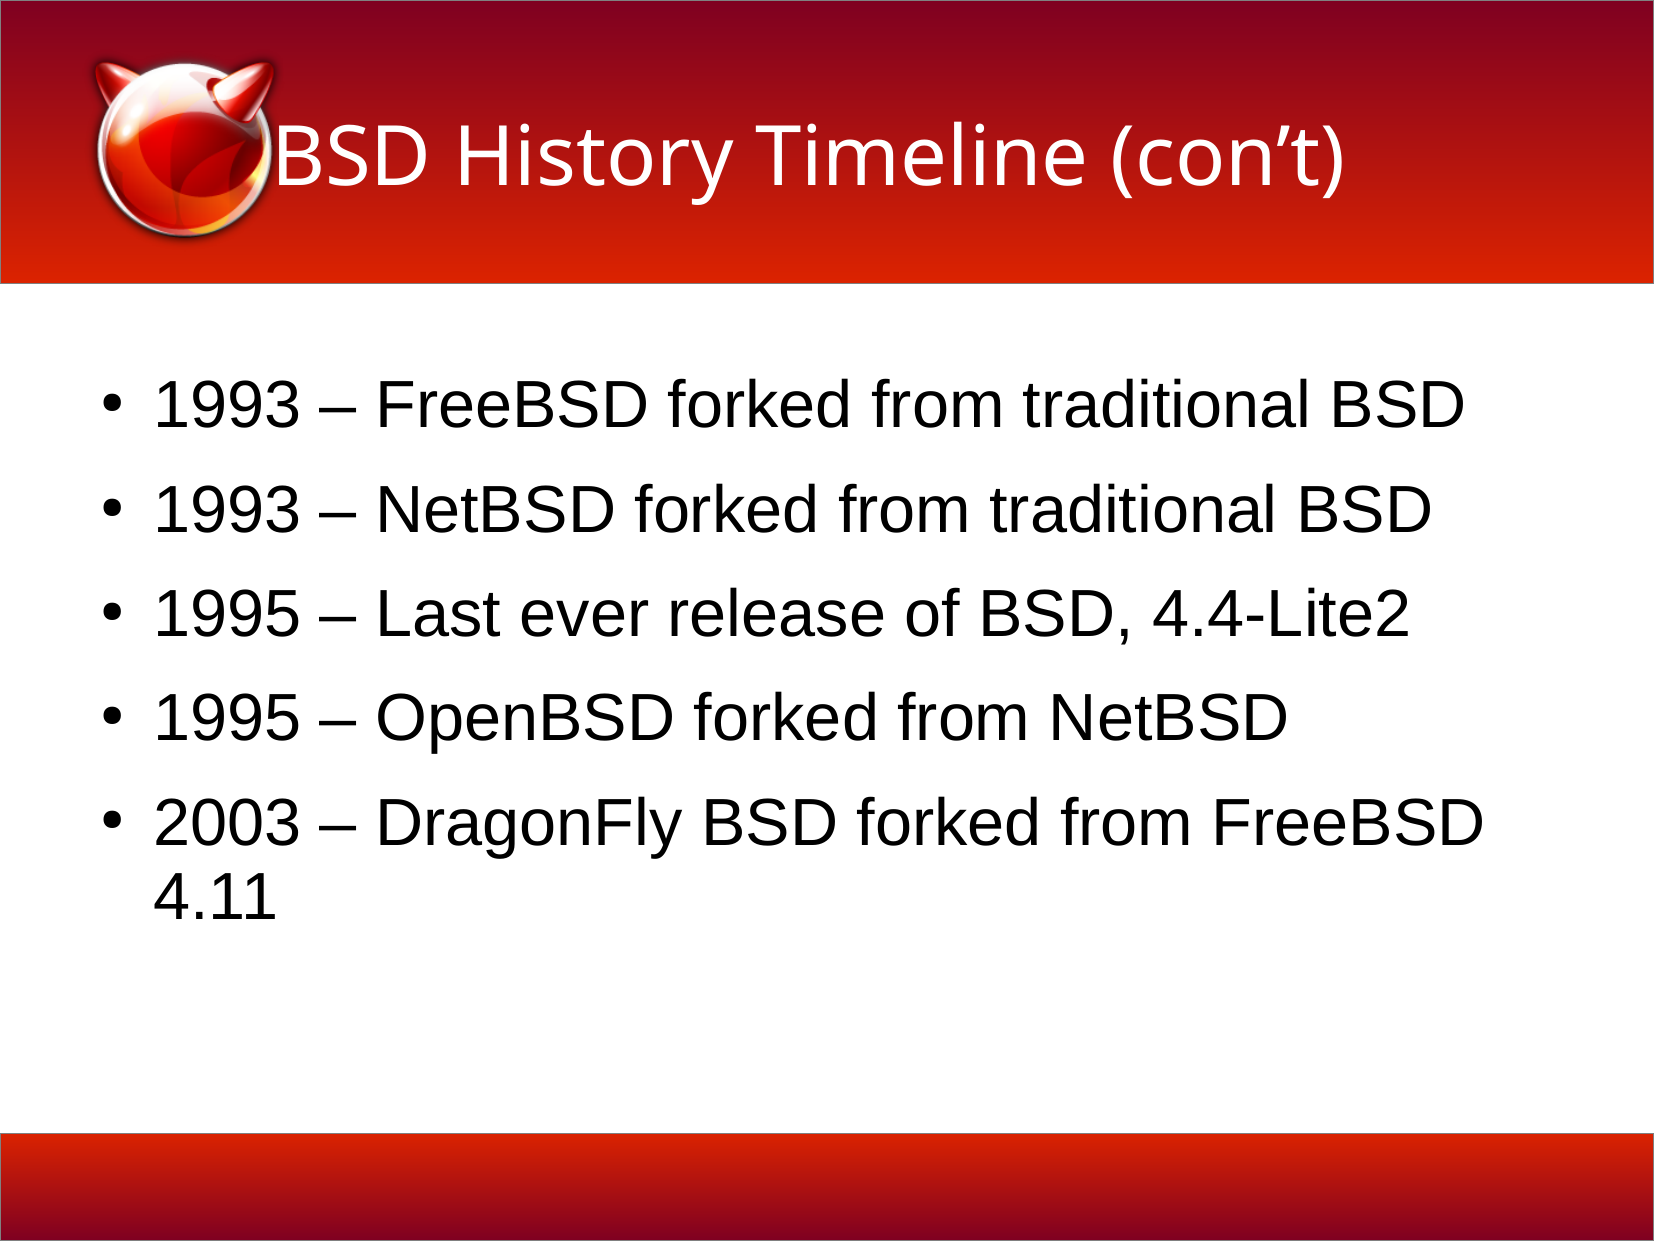

# BSD History Timeline (con’t)
1993 – FreeBSD forked from traditional BSD
1993 – NetBSD forked from traditional BSD
1995 – Last ever release of BSD, 4.4-Lite2
1995 – OpenBSD forked from NetBSD
2003 – DragonFly BSD forked from FreeBSD 4.11